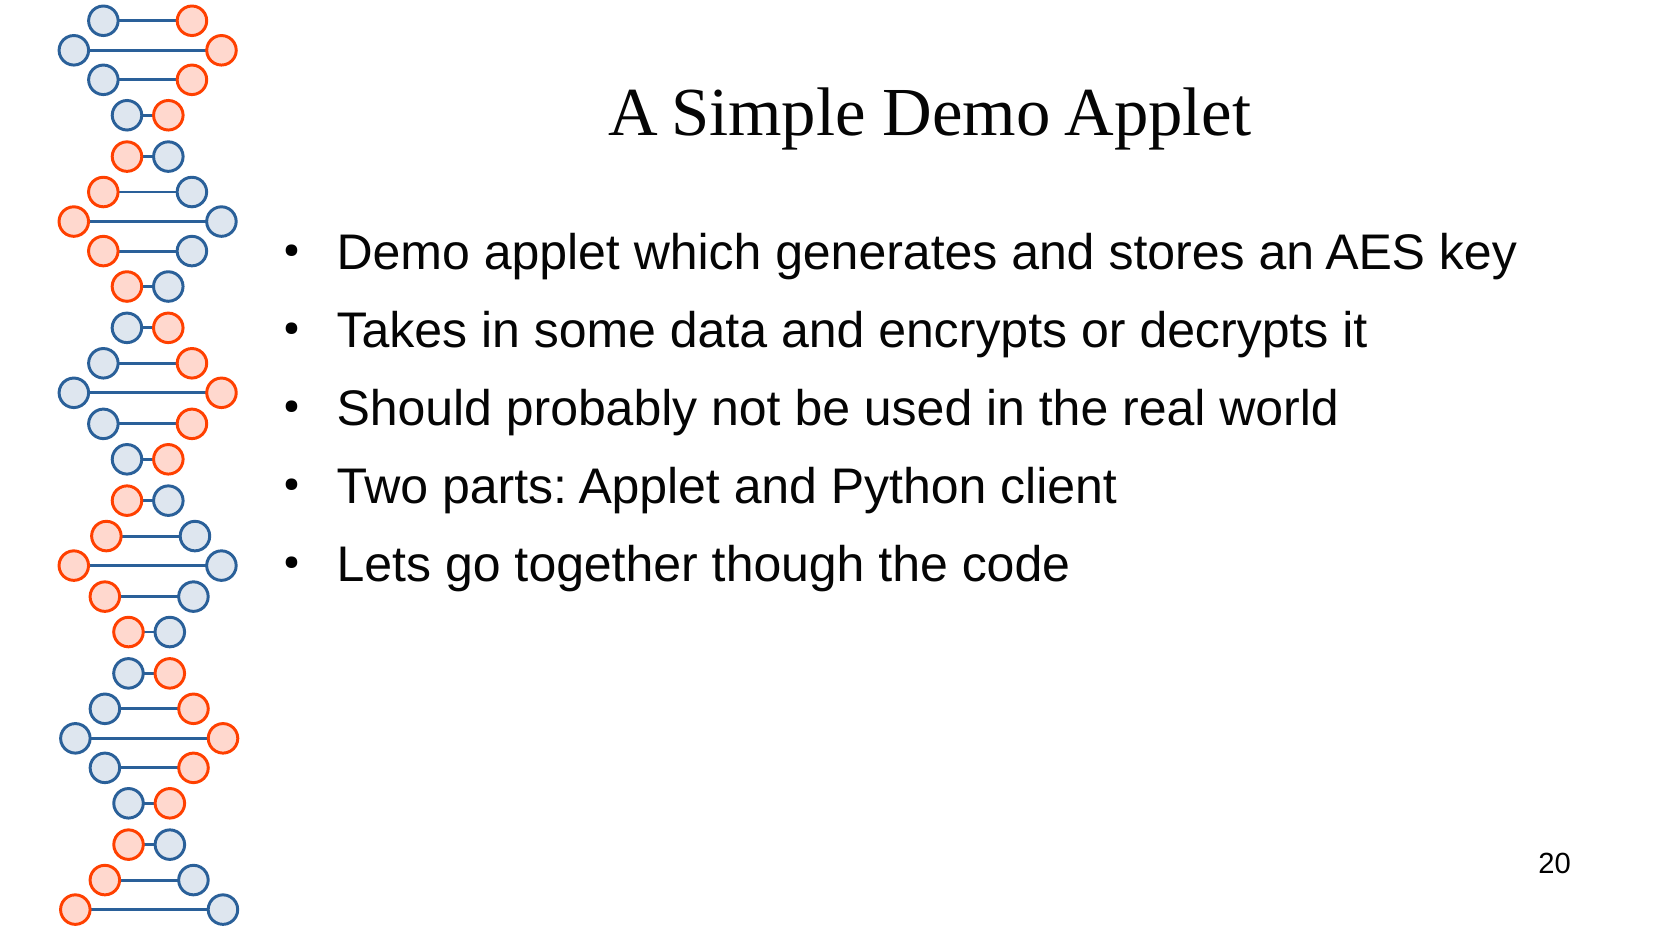

# A Simple Demo Applet
Demo applet which generates and stores an AES key
Takes in some data and encrypts or decrypts it
Should probably not be used in the real world
Two parts: Applet and Python client
Lets go together though the code
20